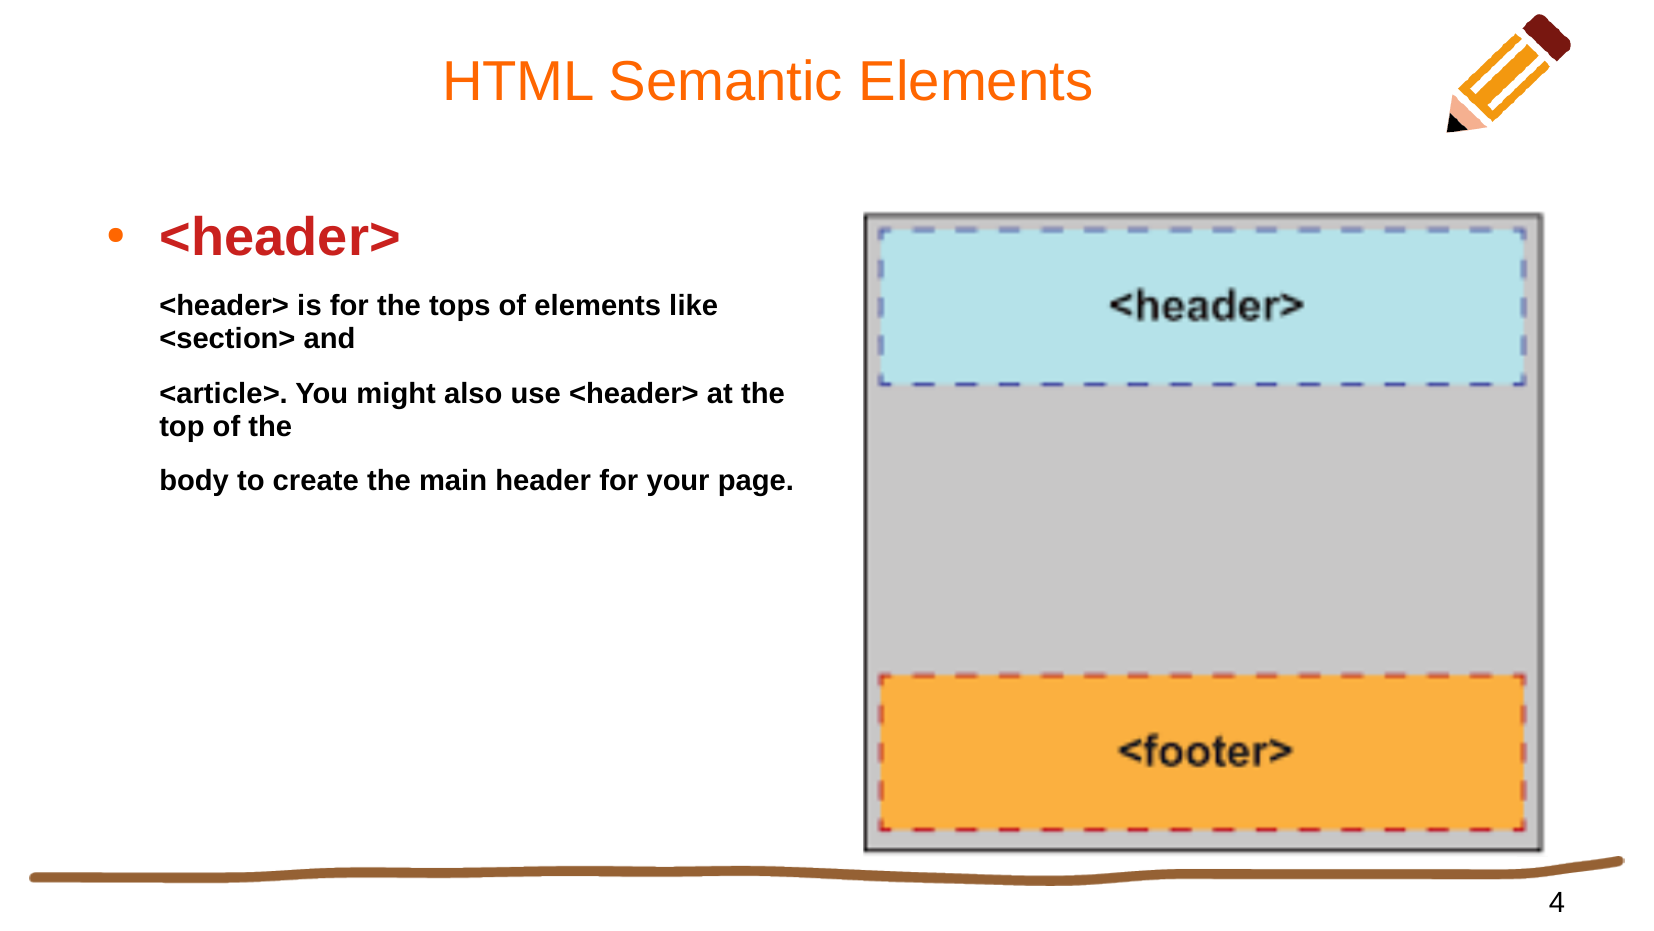

# HTML Semantic Elements
<header>
<header> is for the tops of elements like <section> and
<article>. You might also use <header> at the top of the
body to create the main header for your page.
4